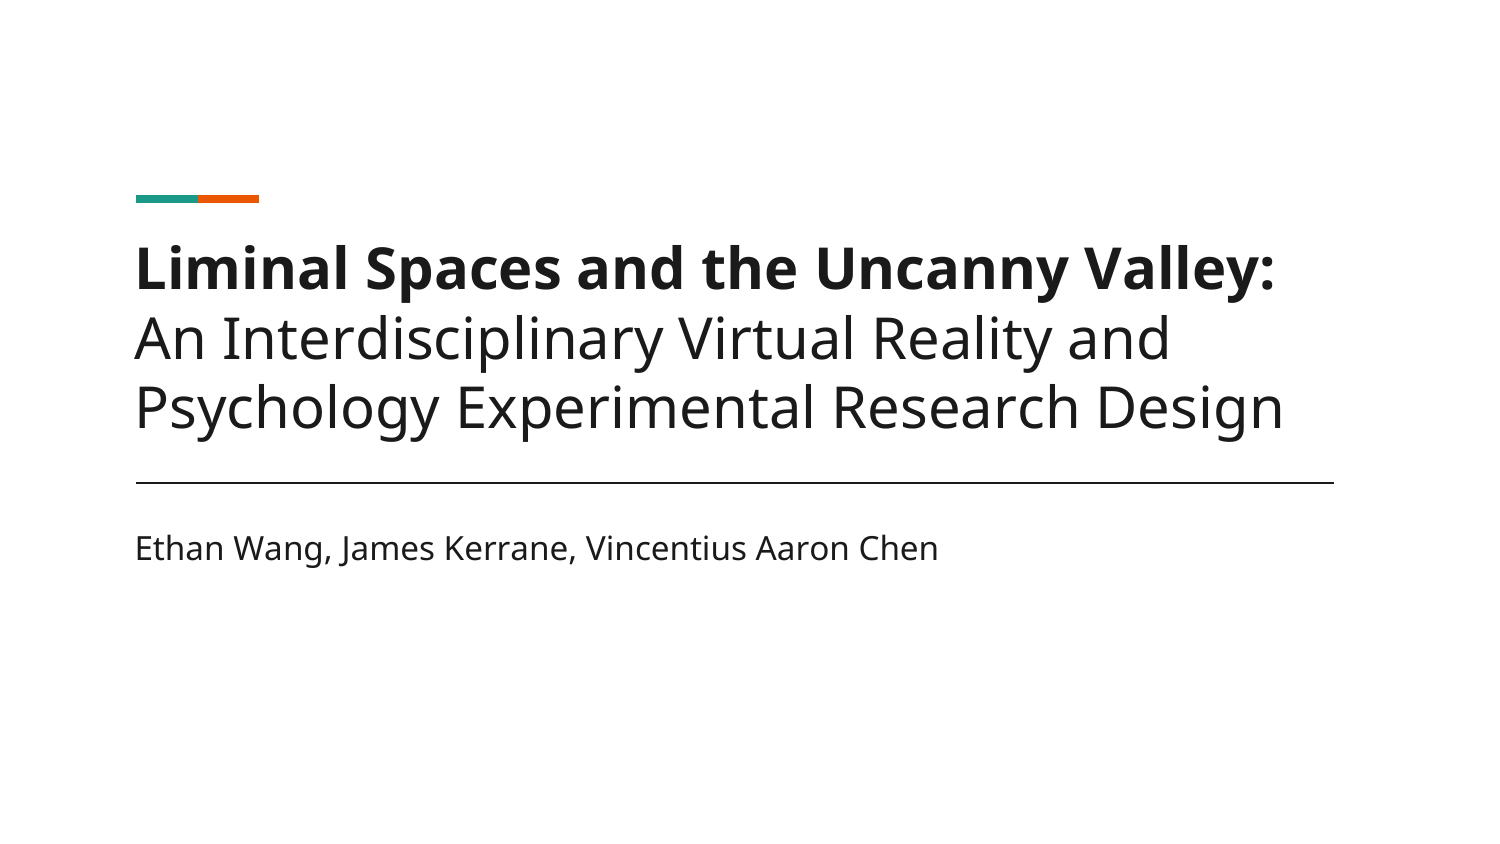

# Liminal Spaces and the Uncanny Valley:
An Interdisciplinary Virtual Reality and Psychology Experimental Research Design
Ethan Wang, James Kerrane, Vincentius Aaron Chen